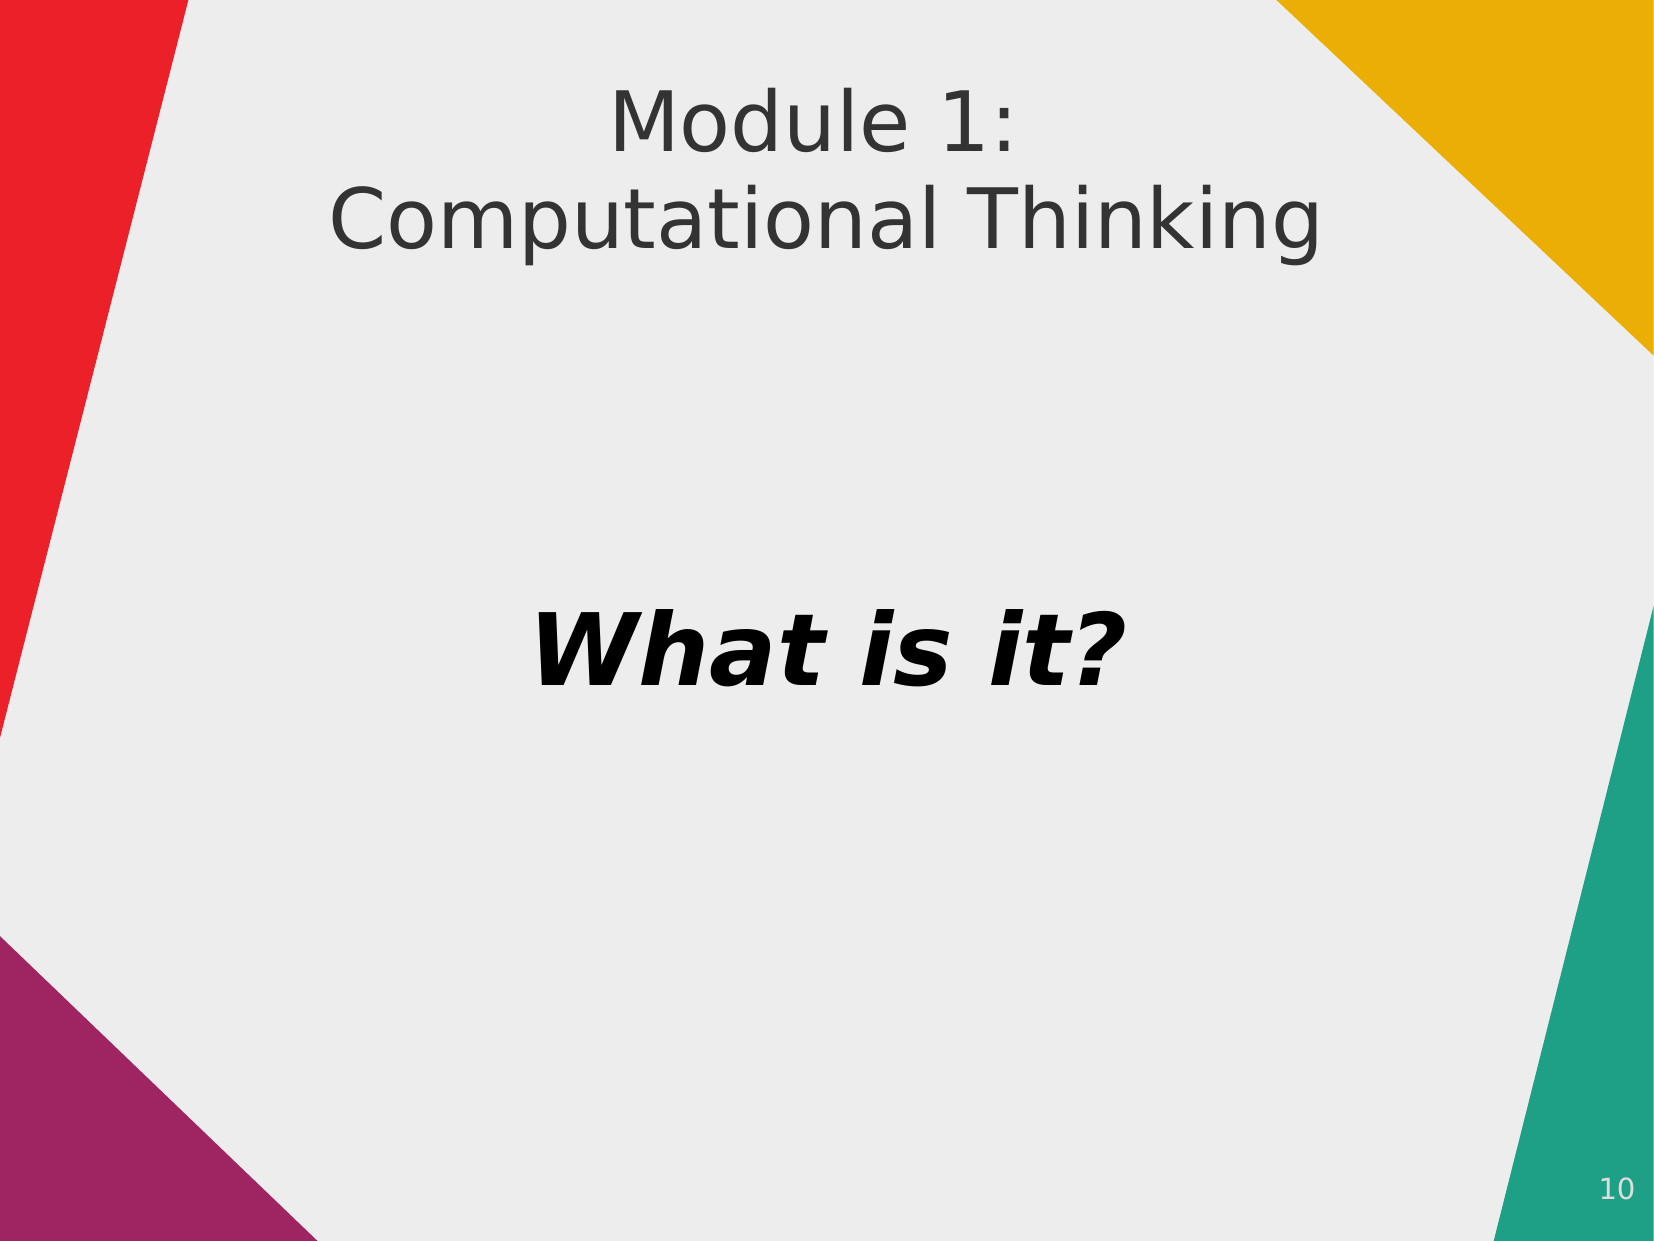

# Module 1: Computational Thinking
What is it?
10